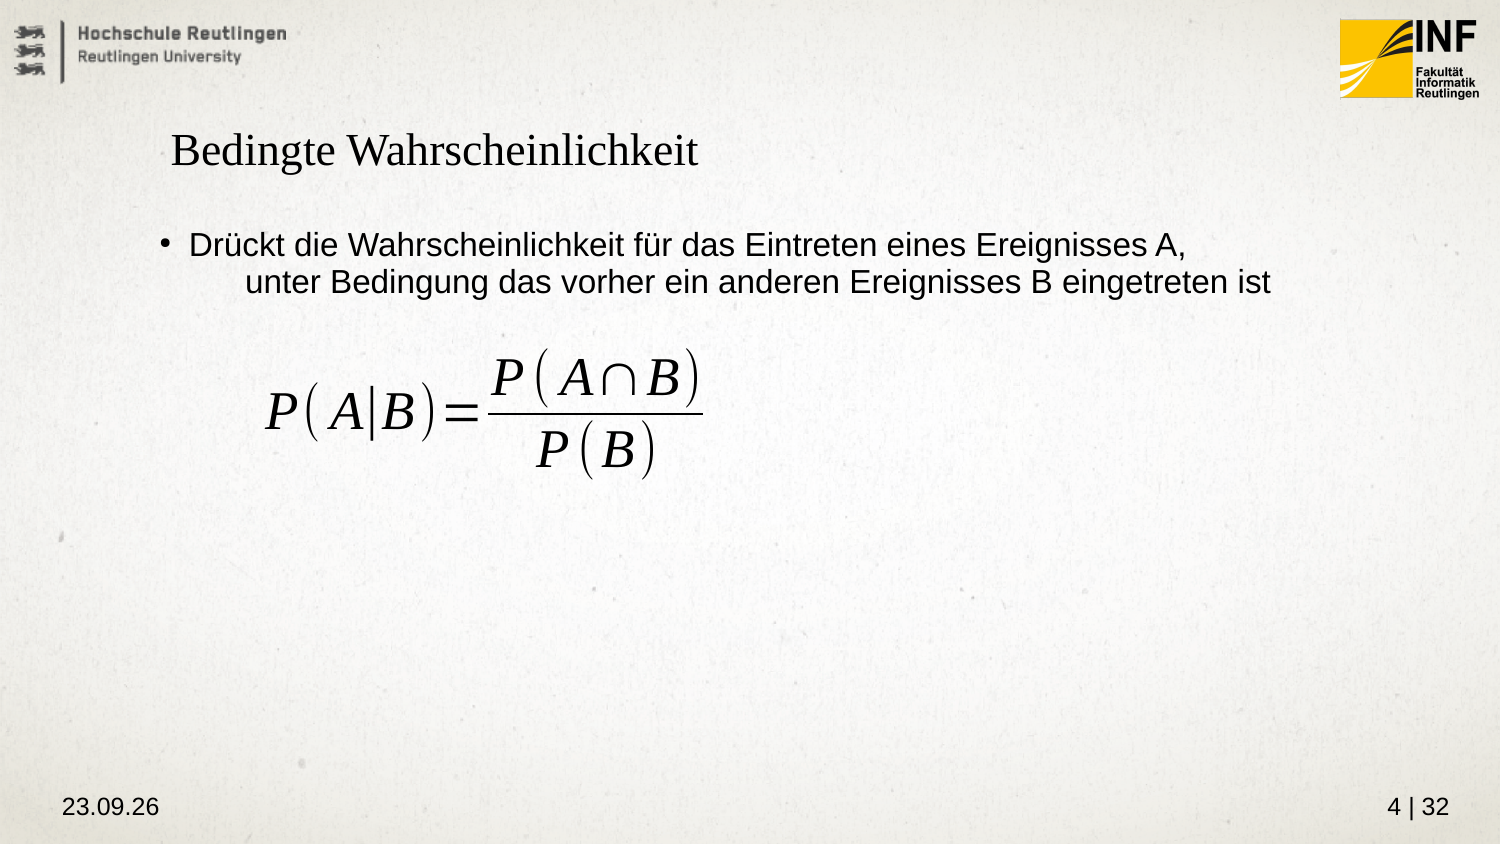

# Bedingte Wahrscheinlichkeit
Drückt die Wahrscheinlichkeit für das Eintreten eines Ereignisses A,
unter Bedingung das vorher ein anderen Ereignisses B eingetreten ist